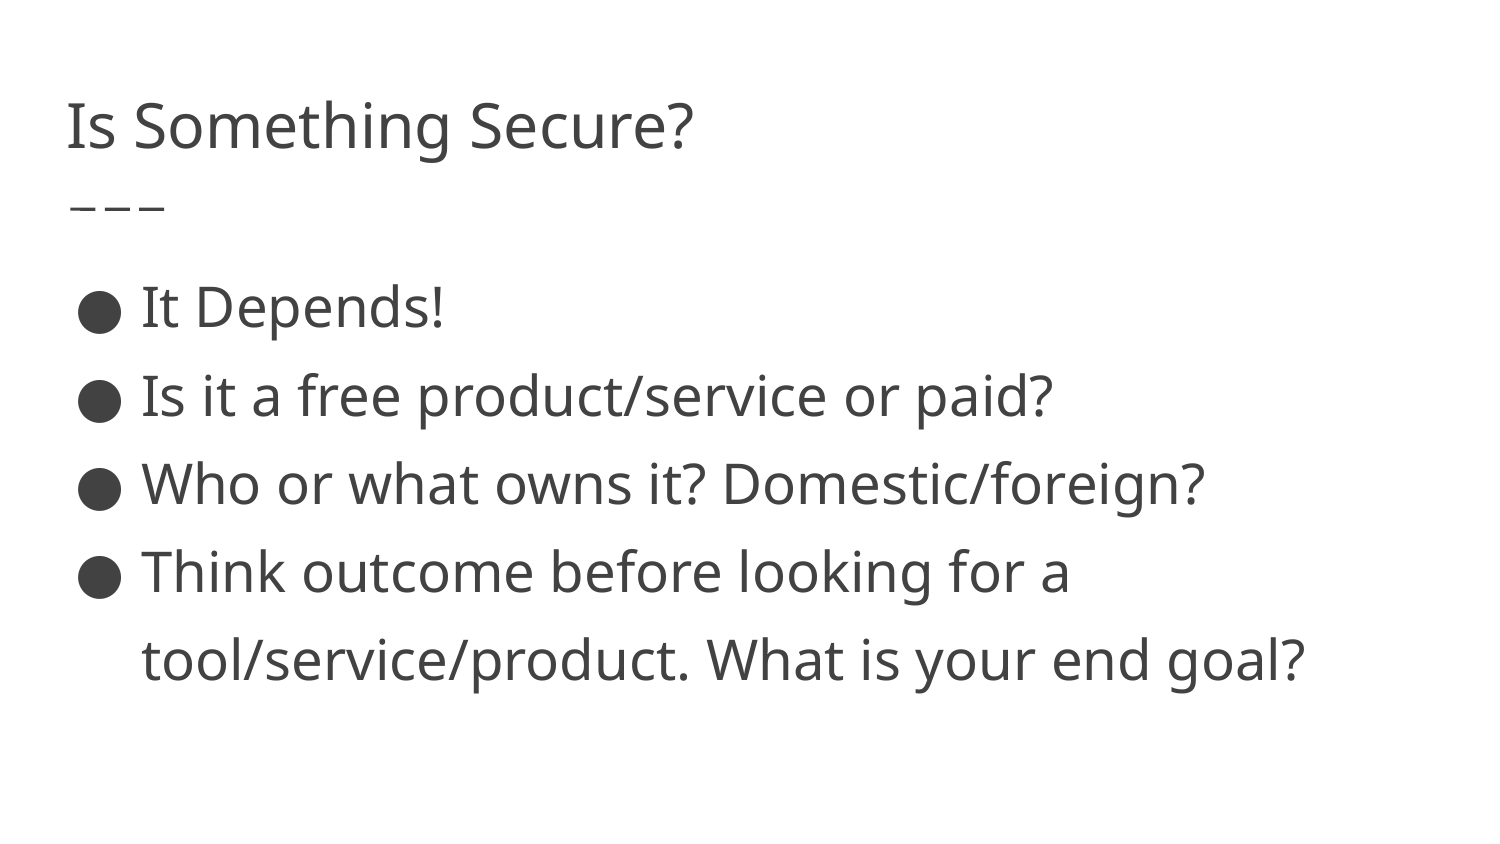

# Is Something Secure?
It Depends!
Is it a free product/service or paid?
Who or what owns it? Domestic/foreign?
Think outcome before looking for a tool/service/product. What is your end goal?